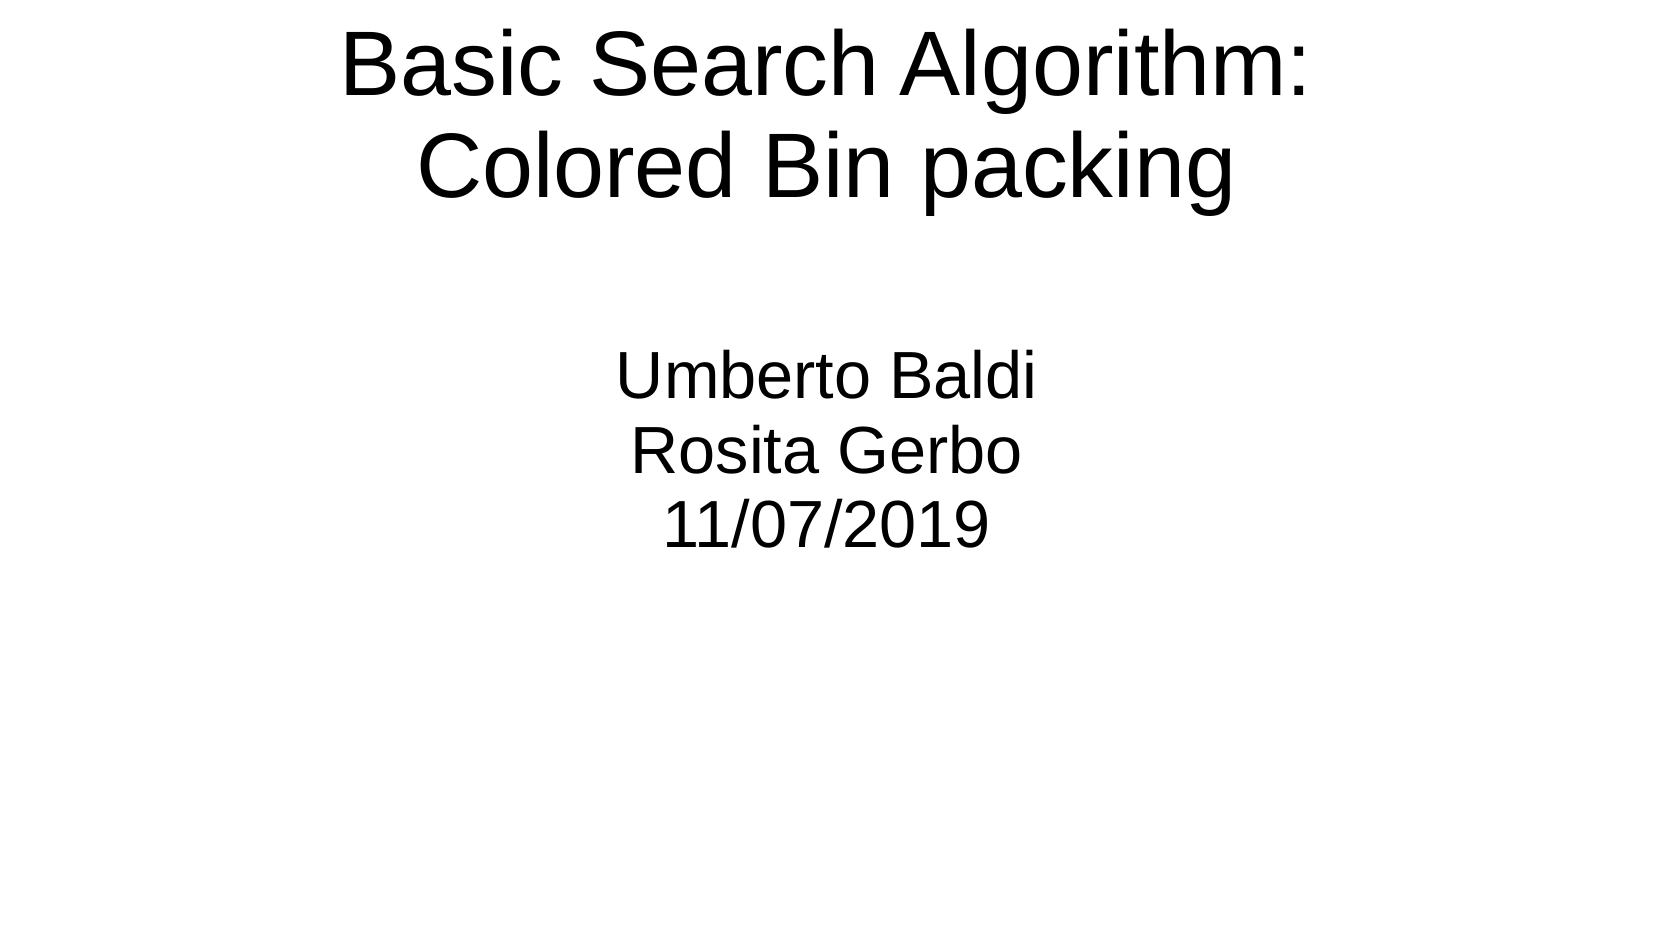

# Basic Search Algorithm: Colored Bin packing
Umberto Baldi
Rosita Gerbo
11/07/2019